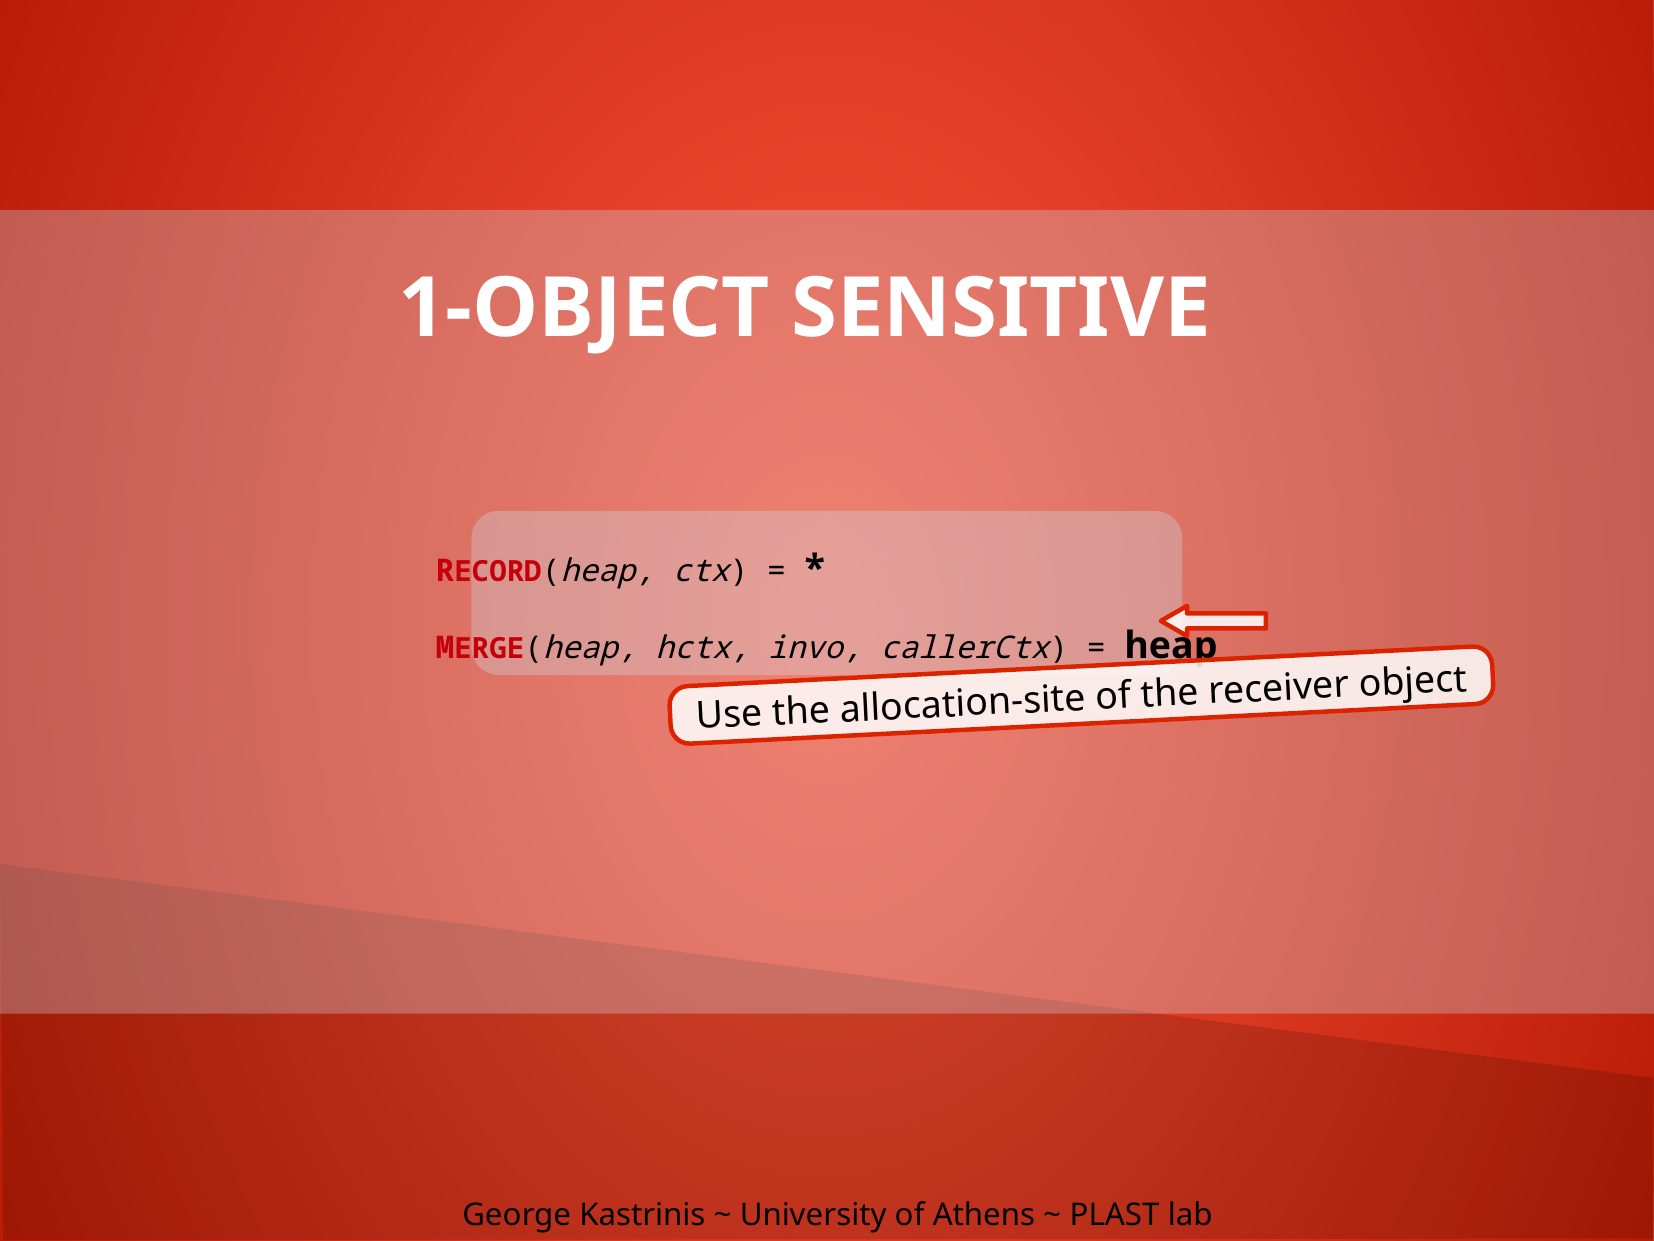

1-OBJECT SENSITIVE
RECORD(heap, ctx) = *
MERGE(heap, hctx, invo, callerCtx) = heap
Use the allocation-site of the receiver object
George Kastrinis ~ University of Athens ~ PLAST lab